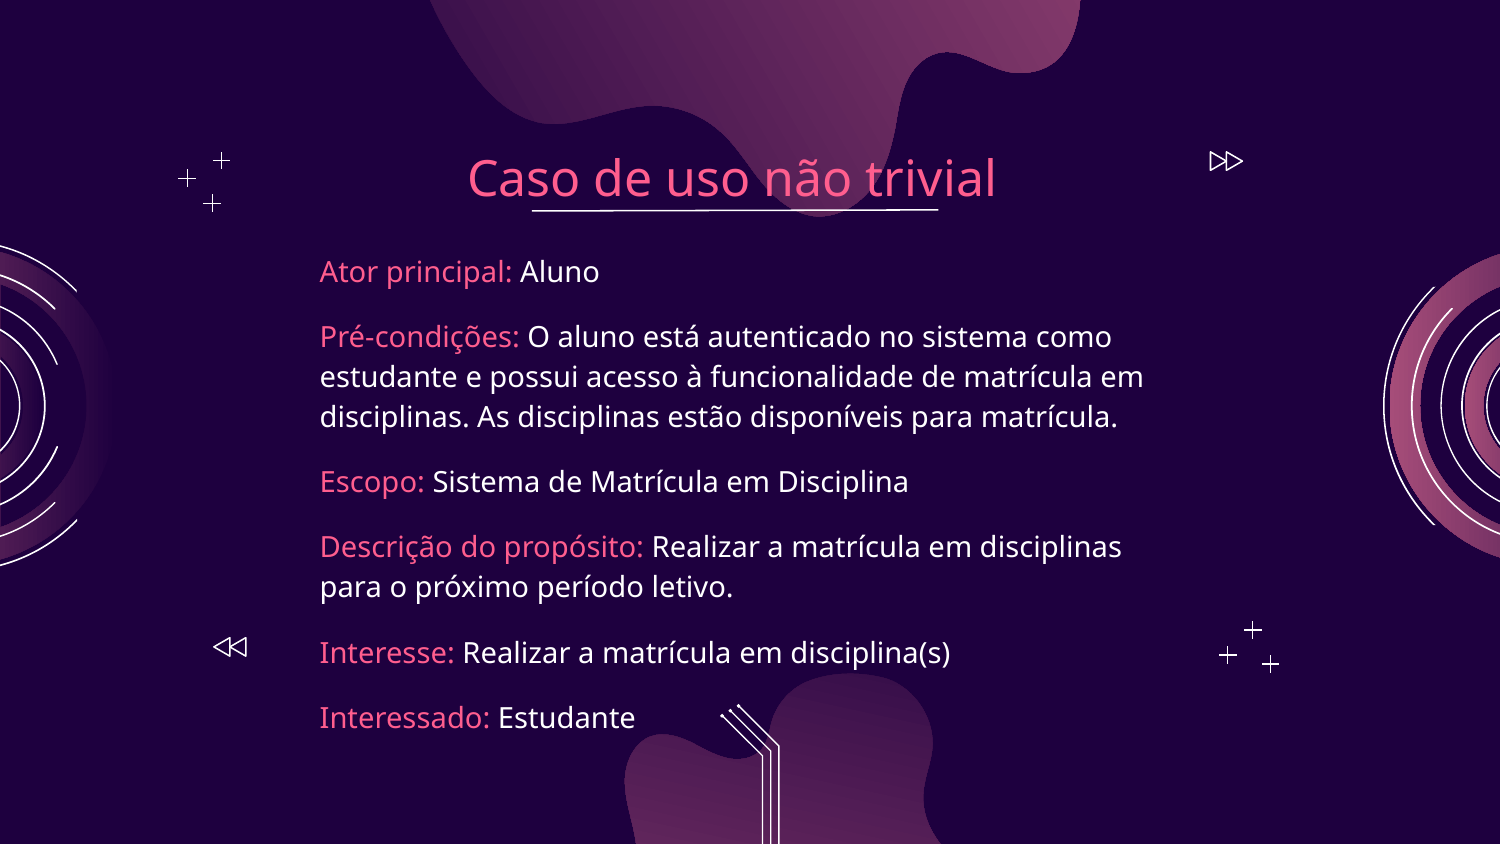

# Caso de uso não trivial
Ator principal: Aluno
Pré-condições: O aluno está autenticado no sistema como estudante e possui acesso à funcionalidade de matrícula em disciplinas. As disciplinas estão disponíveis para matrícula.
Escopo: Sistema de Matrícula em Disciplina
Descrição do propósito: Realizar a matrícula em disciplinas para o próximo período letivo.
Interesse: Realizar a matrícula em disciplina(s)
Interessado: Estudante